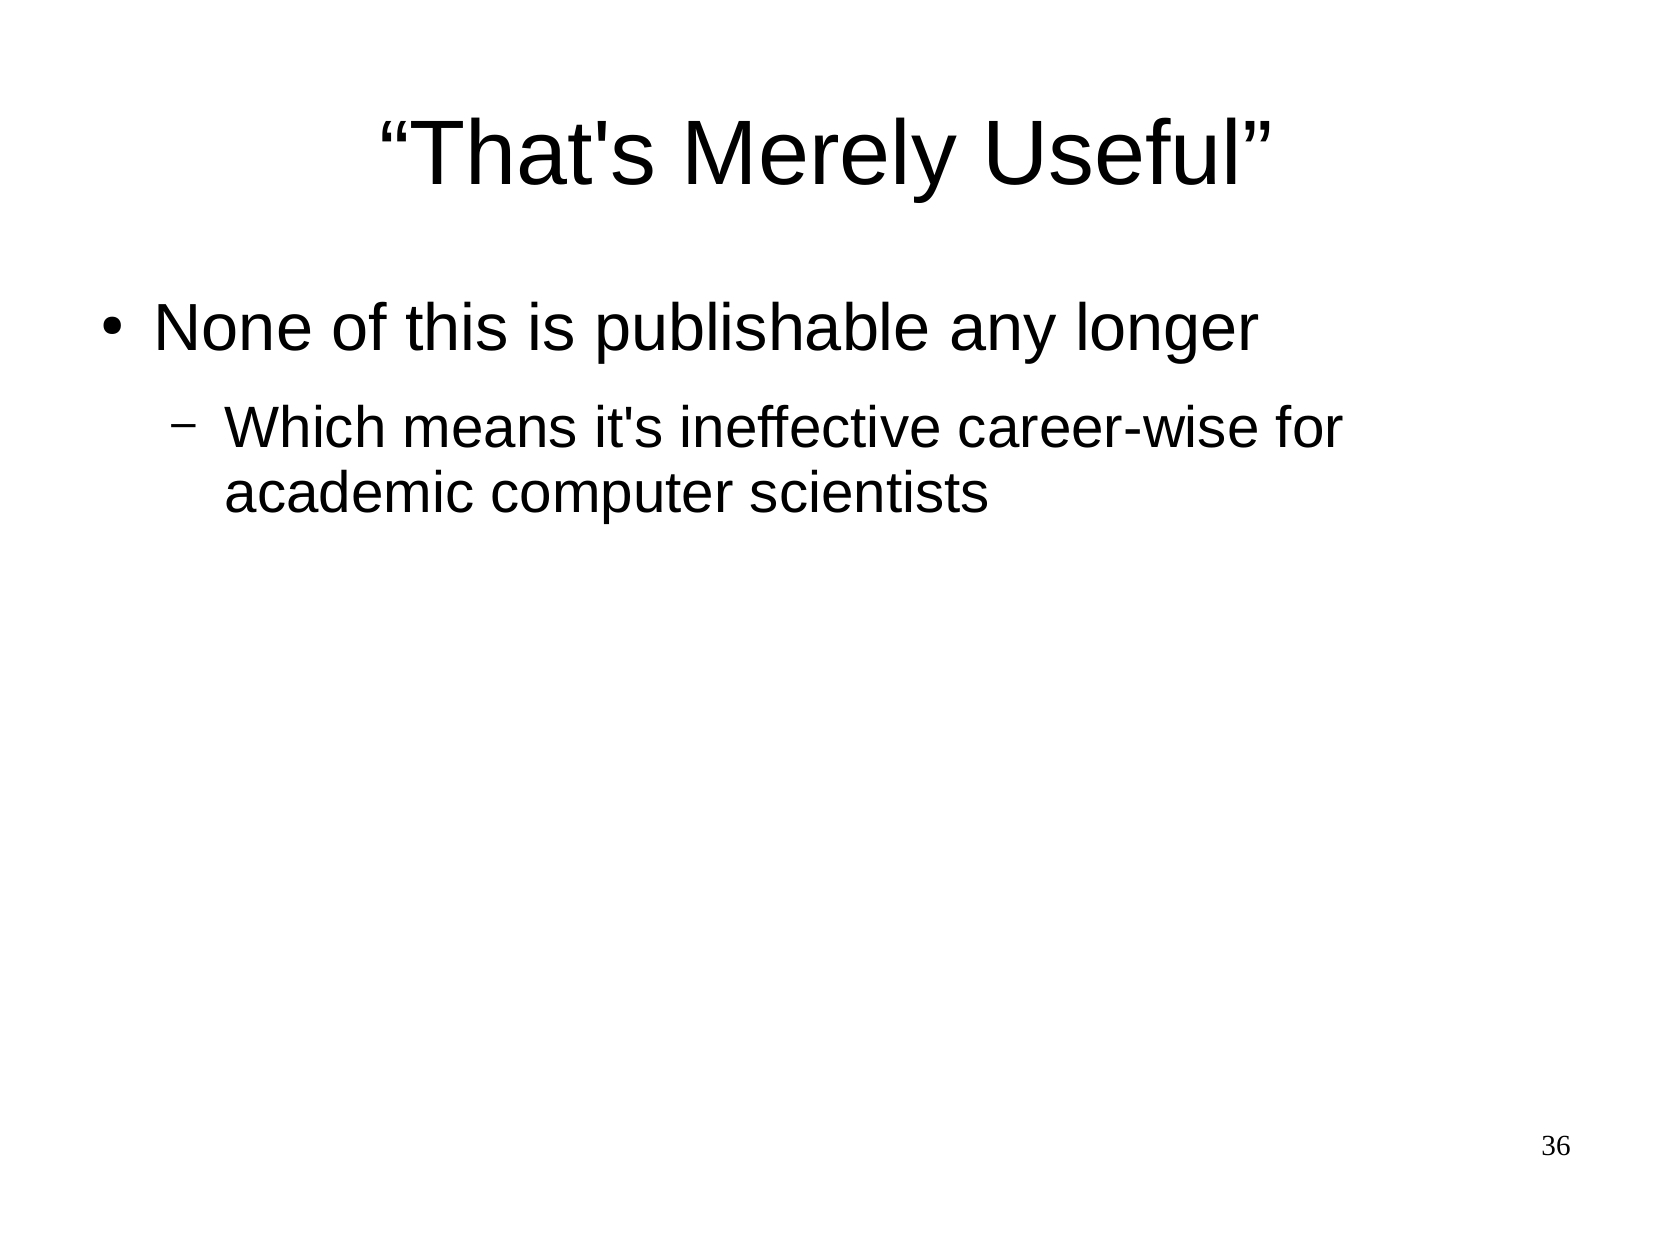

# “That's Merely Useful”
None of this is publishable any longer
Which means it's ineffective career-wise for academic computer scientists
36